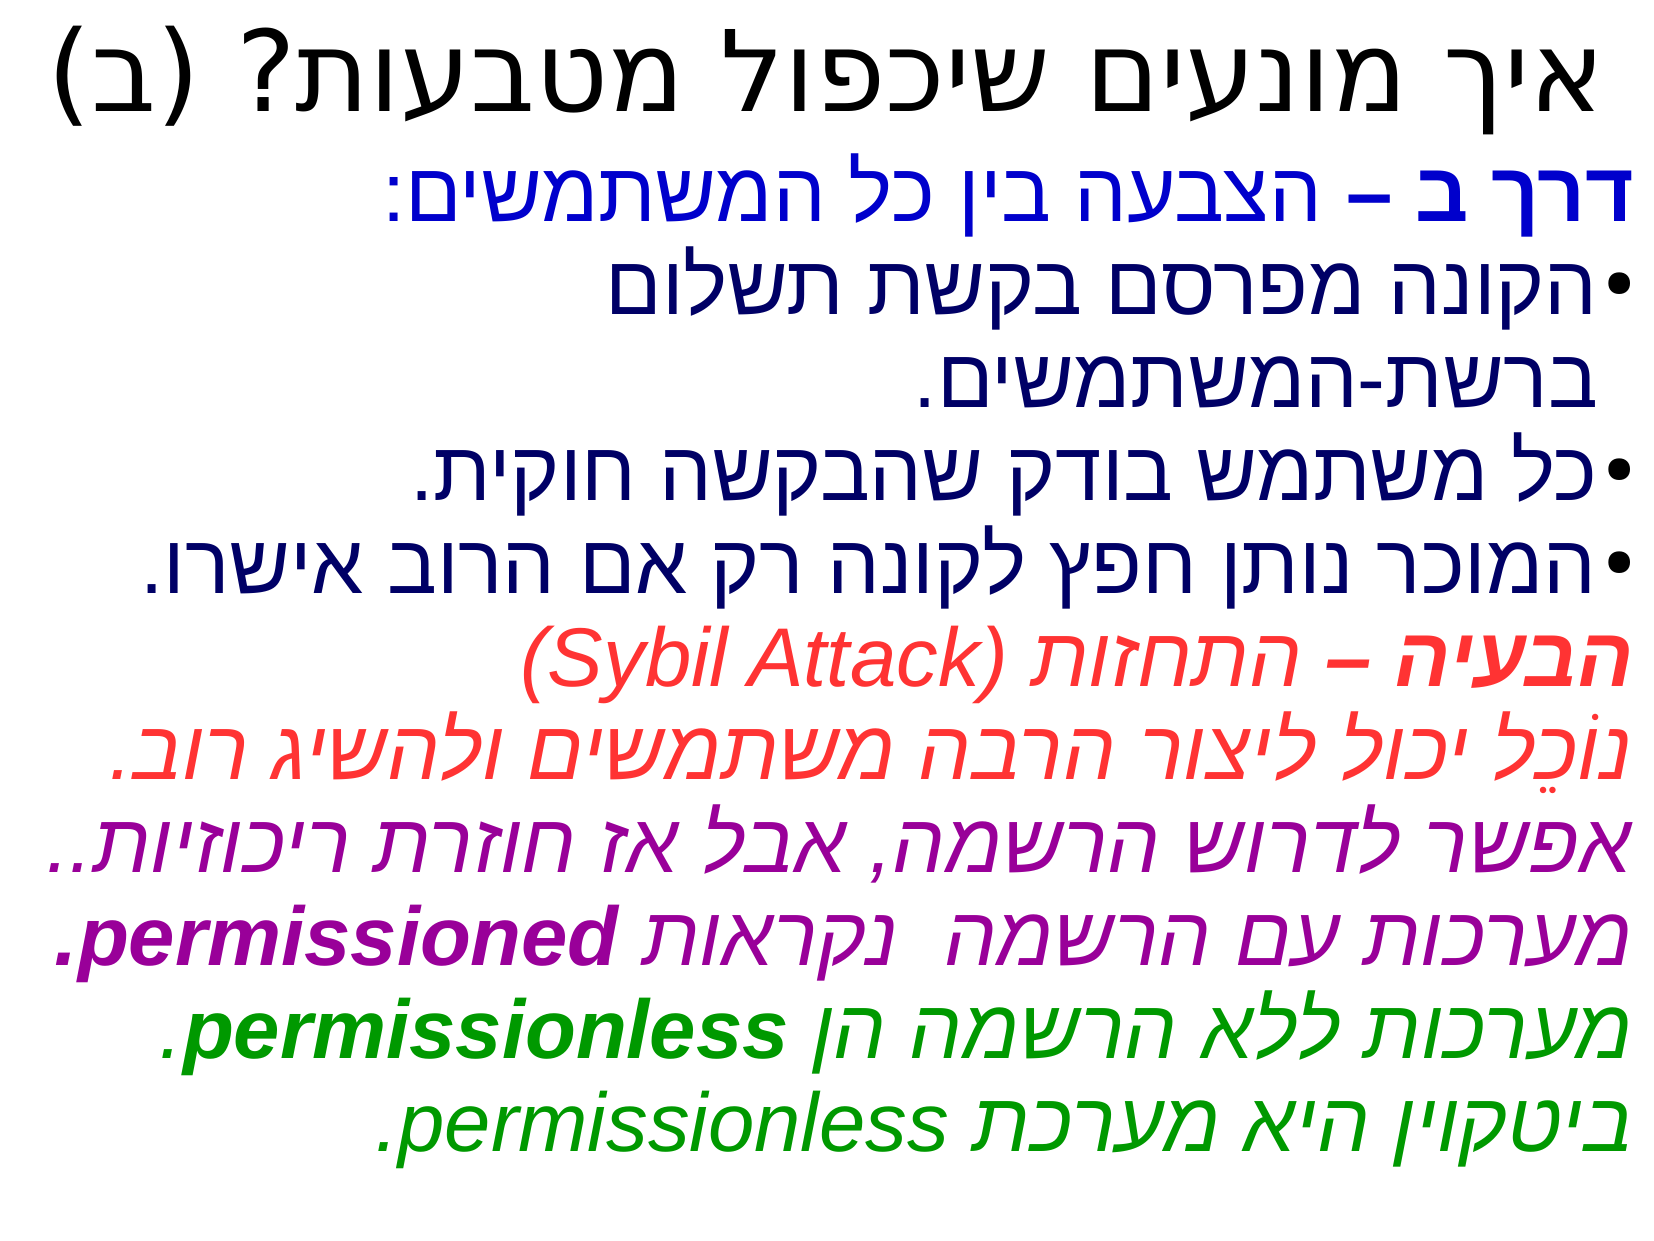

איך מונעים שיכפול מטבעות? (ב)
דרך ב – הצבעה בין כל המשתמשים:
הקונה מפרסם בקשת תשלום ברשת-המשתמשים.
כל משתמש בודק שהבקשה חוקית.
המוכר נותן חפץ לקונה רק אם הרוב אישרו.
הבעיה – התחזות (Sybil Attack)
נוֹכֵל יכול ליצור הרבה משתמשים ולהשיג רוב.
אפשר לדרוש הרשמה, אבל אז חוזרת ריכוזיות..
מערכות עם הרשמה נקראות permissioned.
מערכות ללא הרשמה הן permissionless.
ביטקוין היא מערכת permissionless.